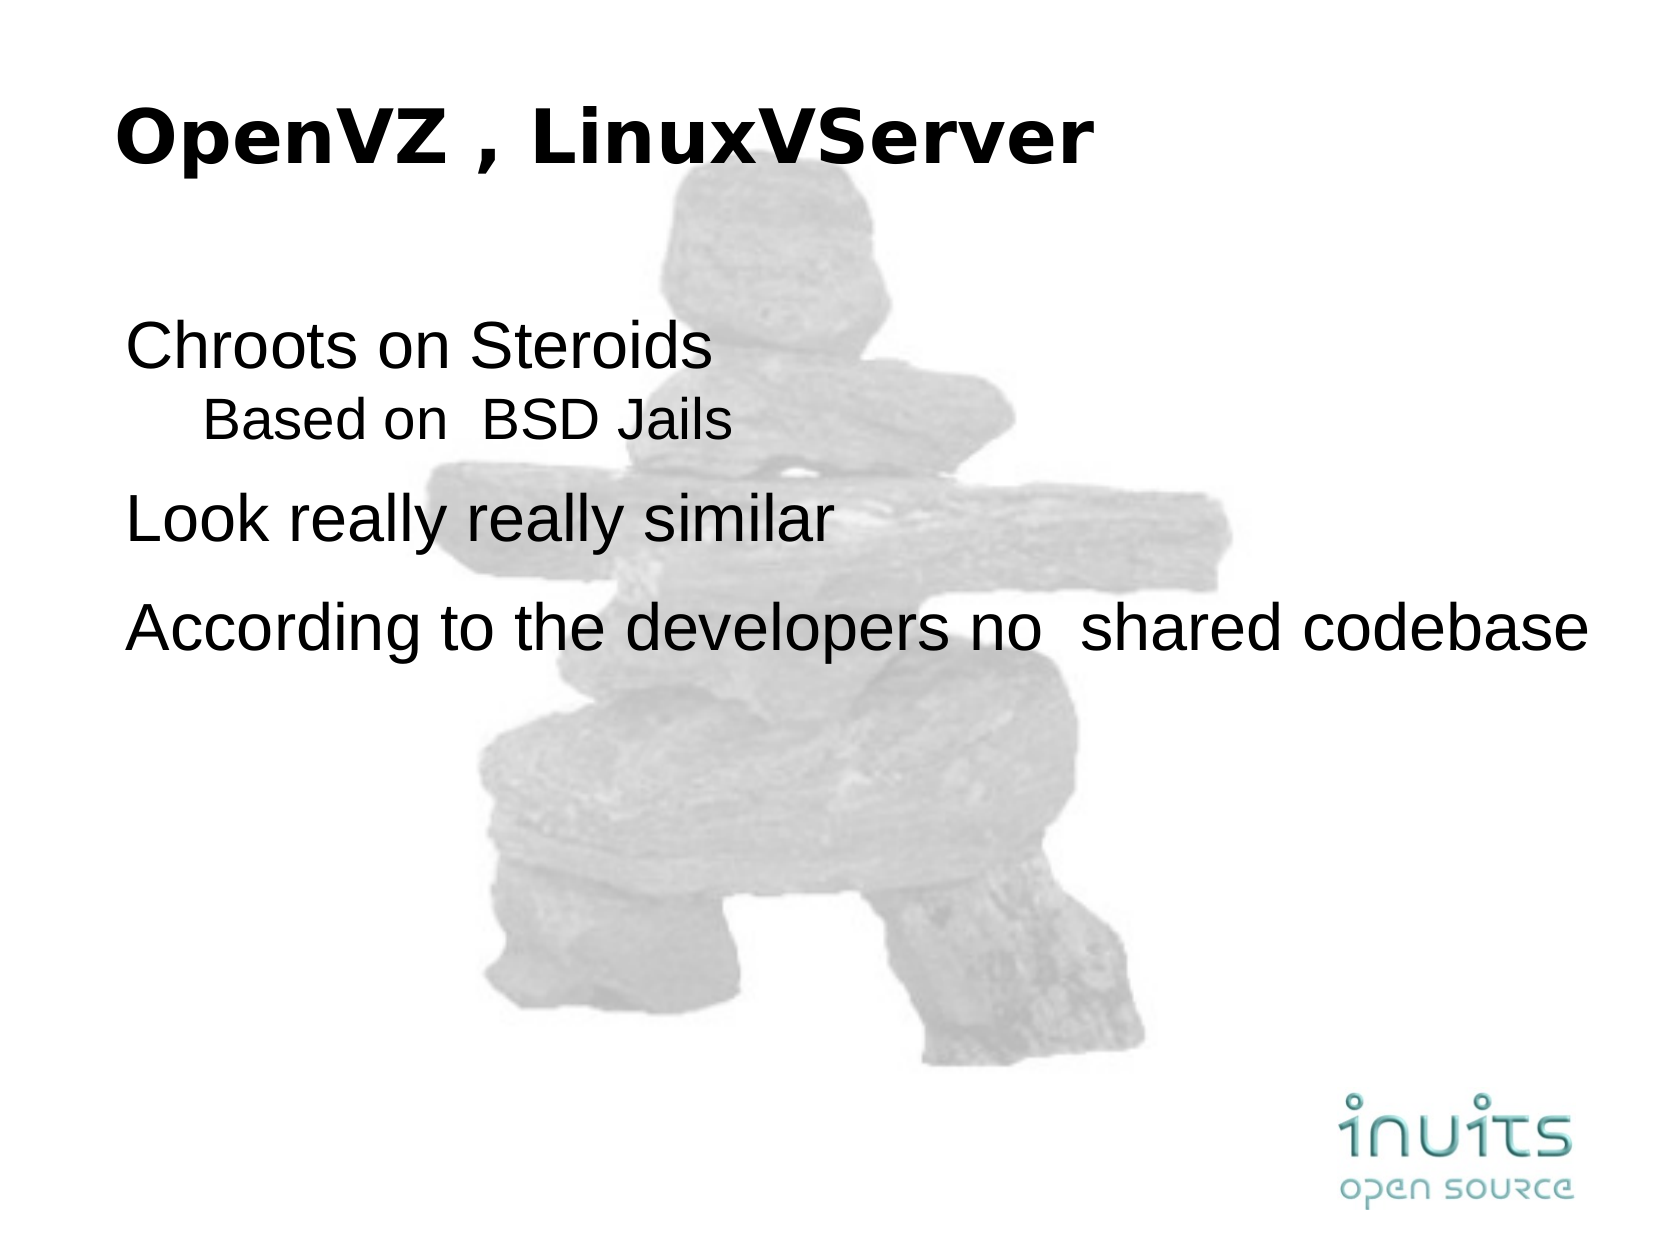

OpenVZ , LinuxVServer
# Chroots on Steroids
Based on BSD Jails
Look really really similar
According to the developers no shared codebase